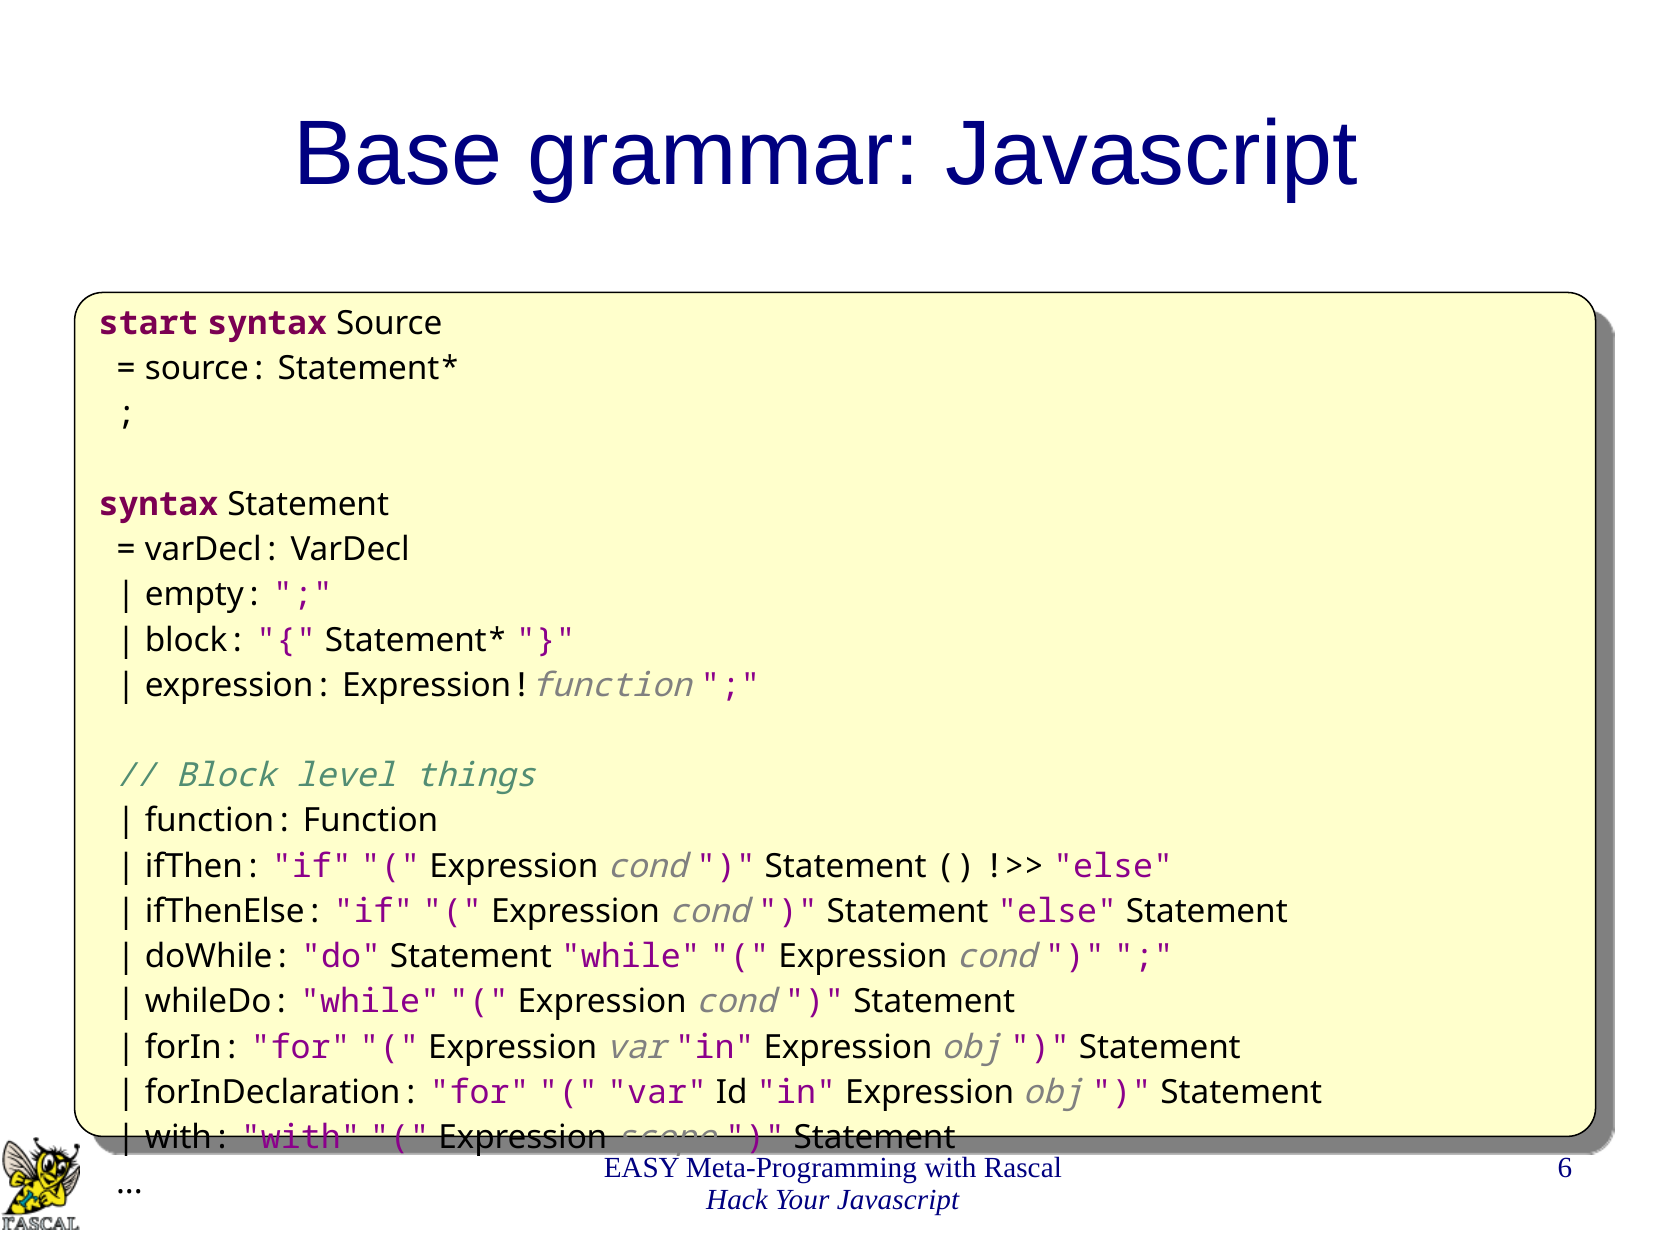

# Base grammar: Javascript
start syntax Source
 = source: Statement*
 ;
syntax Statement
 = varDecl: VarDecl
 | empty: ";"
 | block: "{" Statement* "}"
 | expression: Expression!function ";"
 // Block level things
 | function: Function
 | ifThen: "if" "(" Expression cond ")" Statement () !>> "else"
 | ifThenElse: "if" "(" Expression cond ")" Statement "else" Statement
 | doWhile: "do" Statement "while" "(" Expression cond ")" ";"
 | whileDo: "while" "(" Expression cond ")" Statement
 | forIn: "for" "(" Expression var "in" Expression obj ")" Statement
 | forInDeclaration: "for" "(" "var" Id "in" Expression obj ")" Statement
 | with: "with" "(" Expression scope ")" Statement
 ...
6